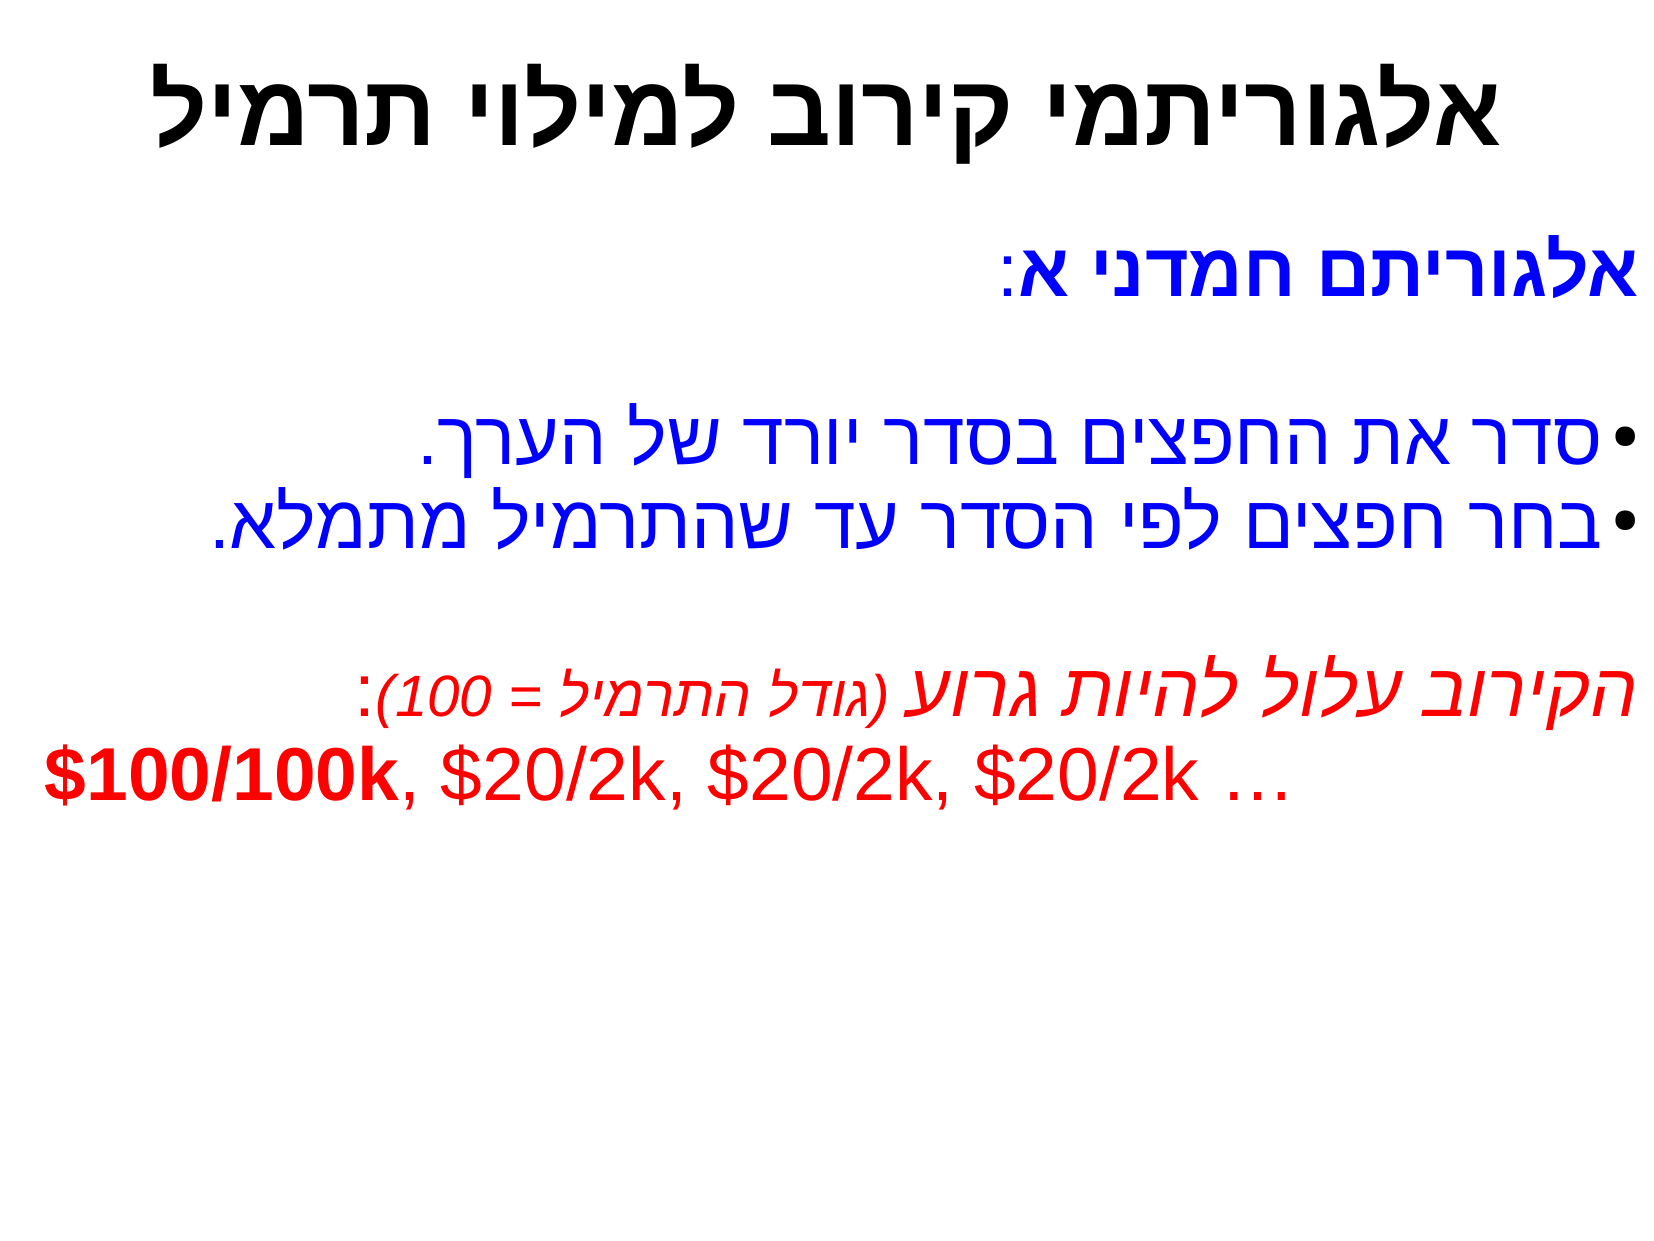

# אלגוריתמי קירוב למילוי תרמיל
אלגוריתם חמדני א:
סדר את החפצים בסדר יורד של הערך.
בחר חפצים לפי הסדר עד שהתרמיל מתמלא.
הקירוב עלול להיות גרוע (גודל התרמיל = 100):
$100/100k, $20/2k, $20/2k, $20/2k …